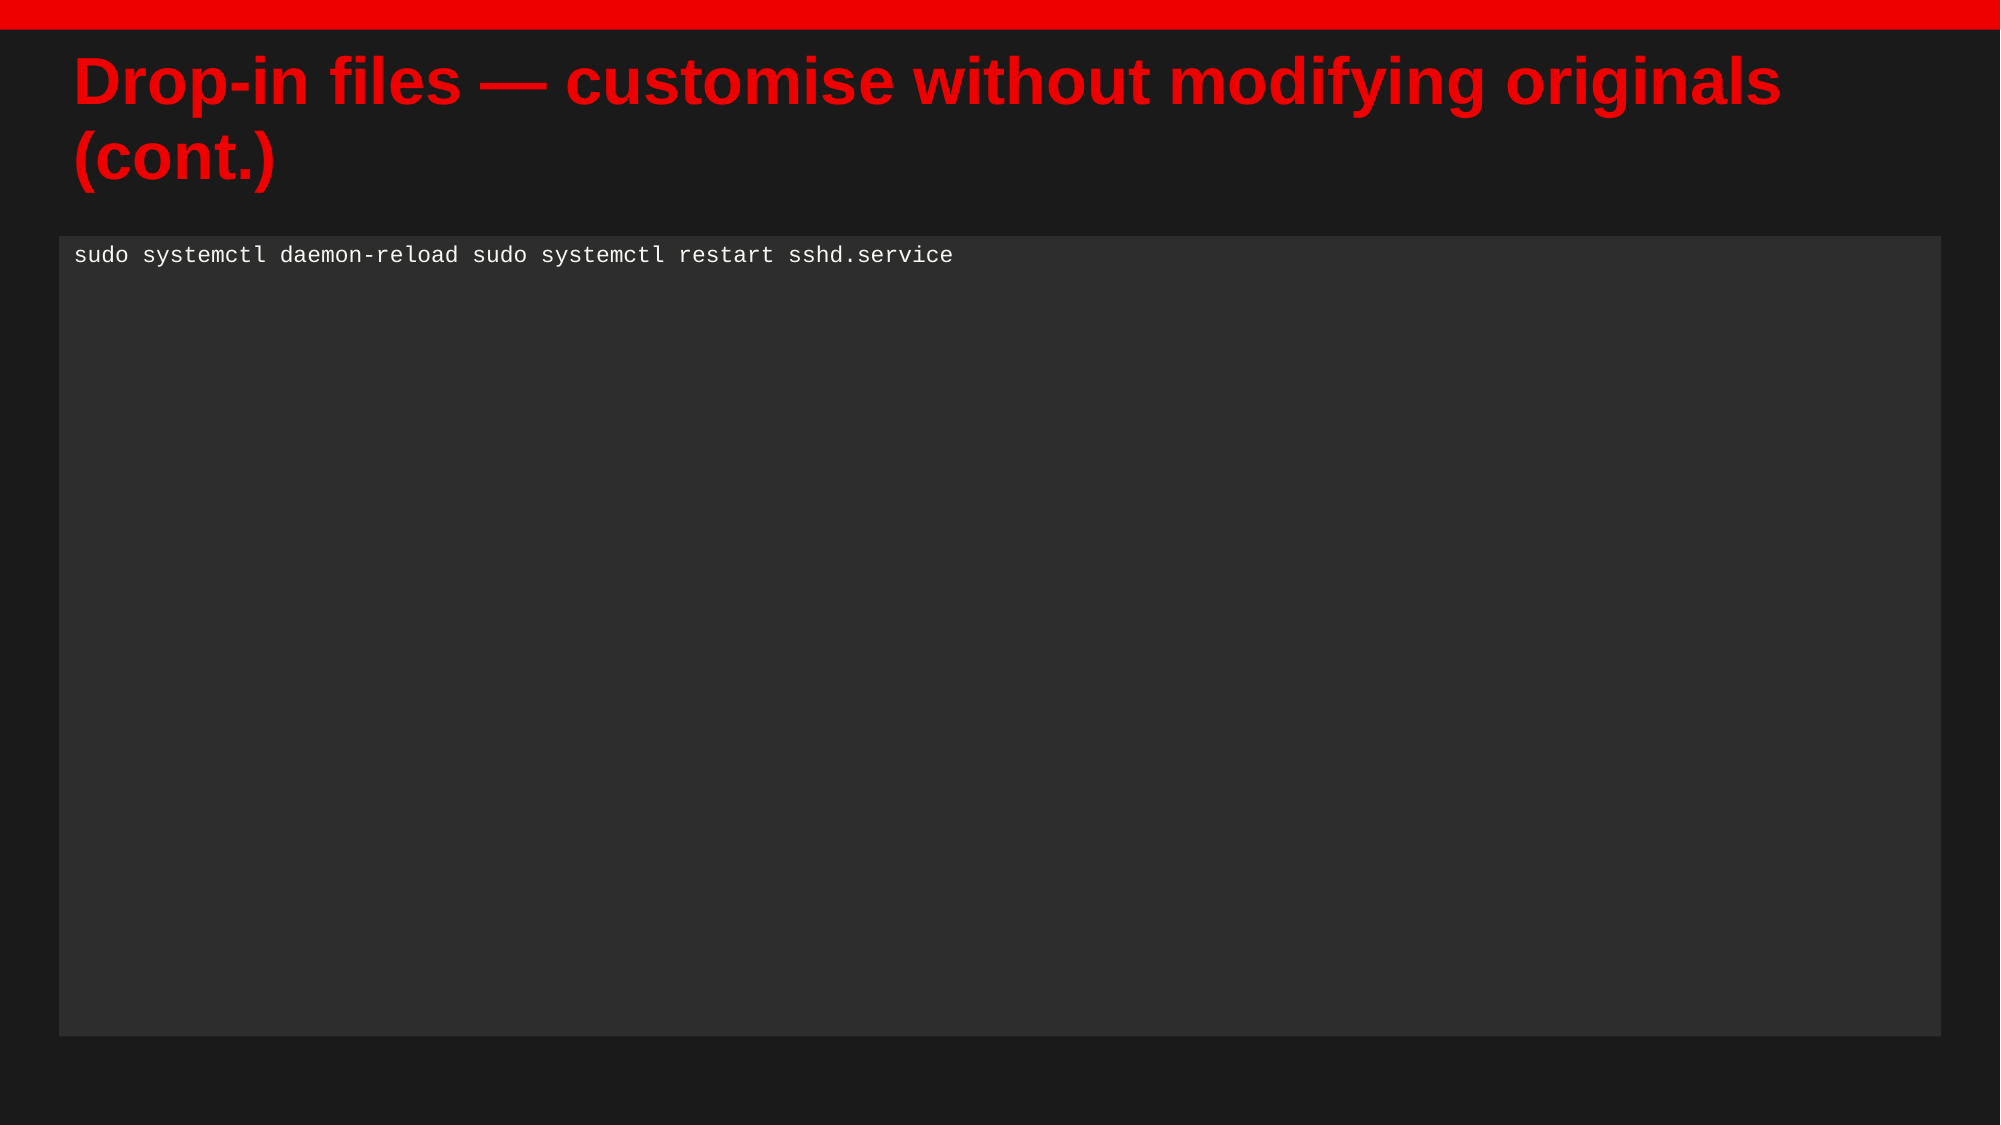

Drop-in files — customise without modifying originals (cont.)
sudo systemctl daemon-reload sudo systemctl restart sshd.service